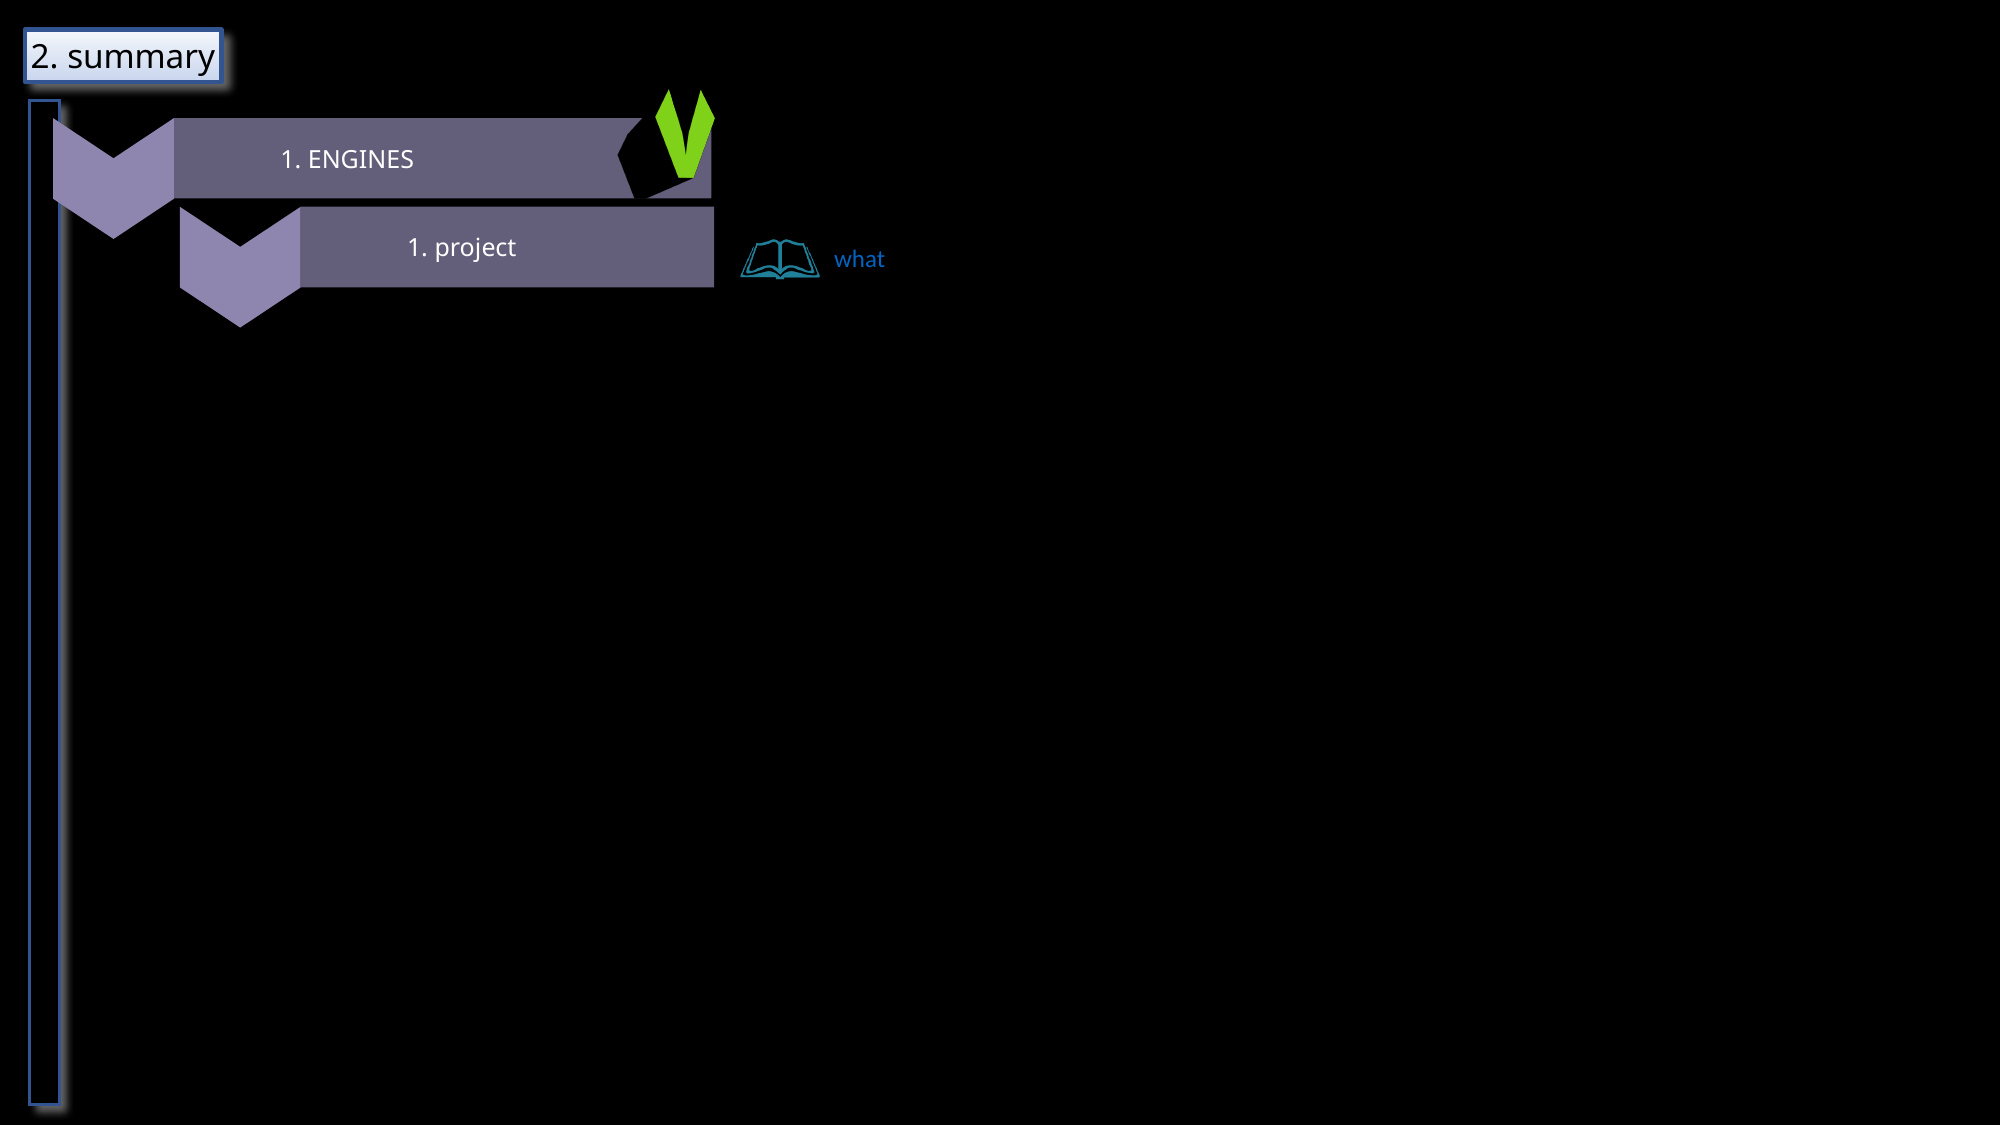

# 2. summary
V
1. ENGINES
1. project
what